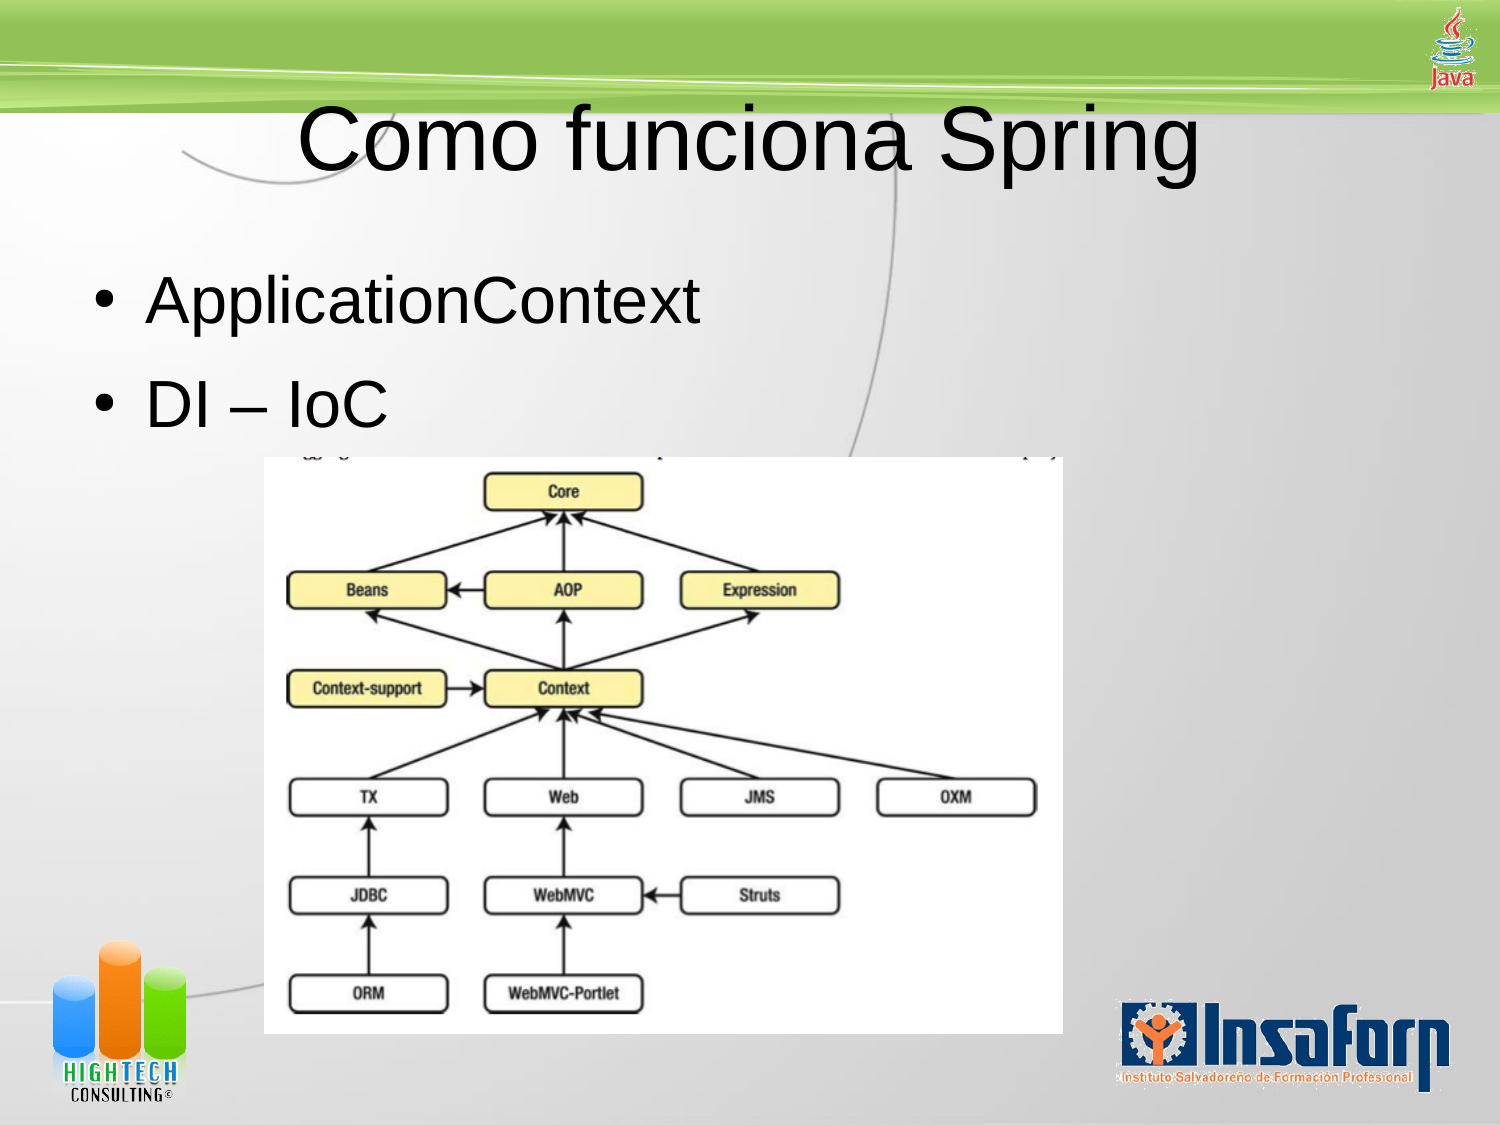

# Como funciona Spring
ApplicationContext
DI – IoC